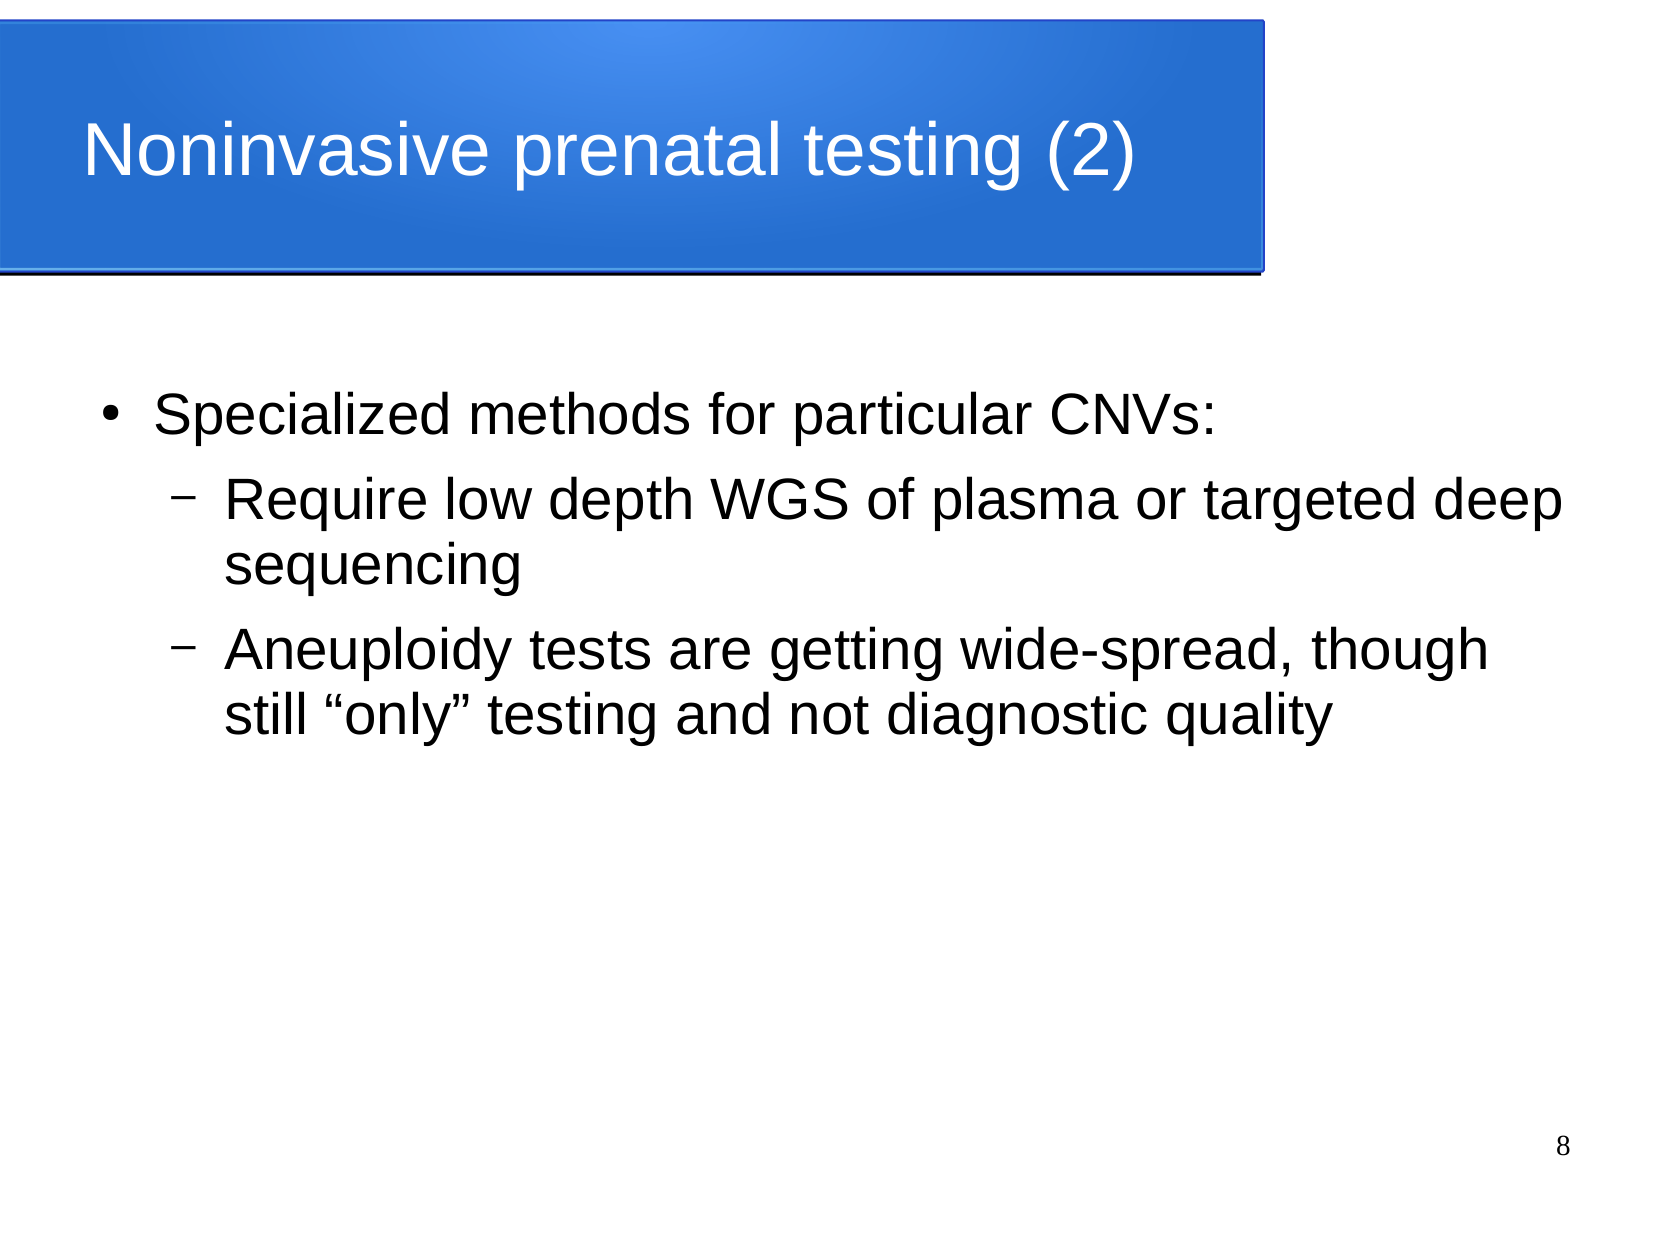

# Noninvasive prenatal testing (2)
Specialized methods for particular CNVs:
Require low depth WGS of plasma or targeted deep sequencing
Aneuploidy tests are getting wide-spread, though still “only” testing and not diagnostic quality
8